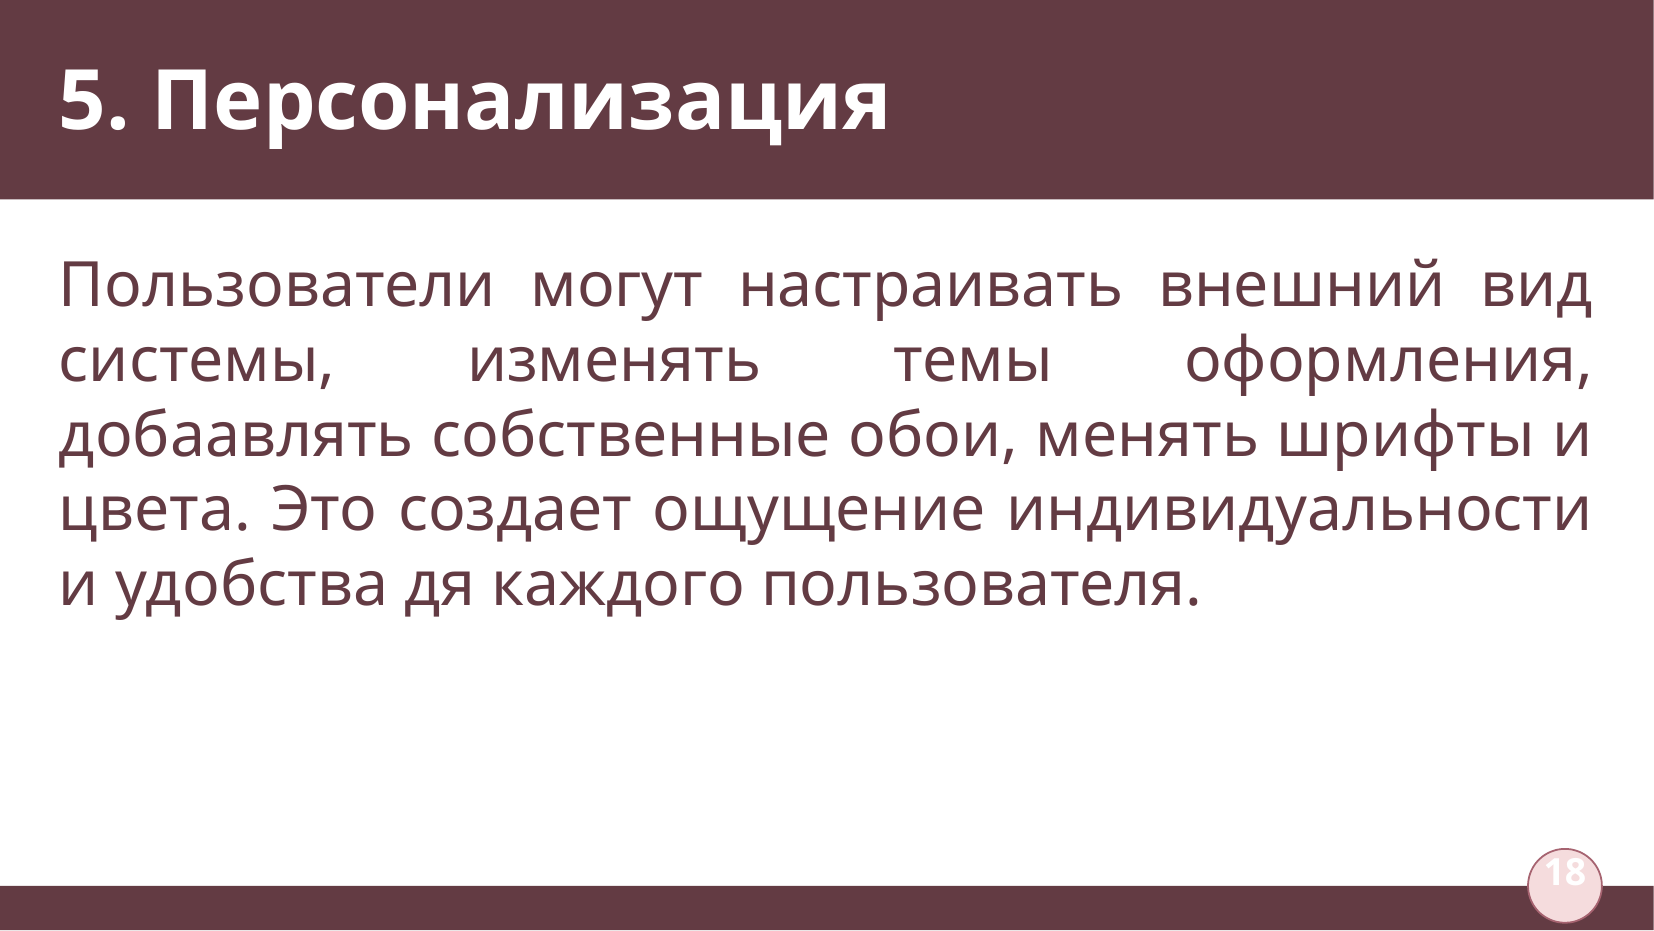

# 5. Персонализация
Пользователи могут настраивать внешний вид системы, изменять темы оформления, добаавлять собственные обои, менять шрифты и цвета. Это создает ощущение индивидуальности и удобства дя каждого пользователя.